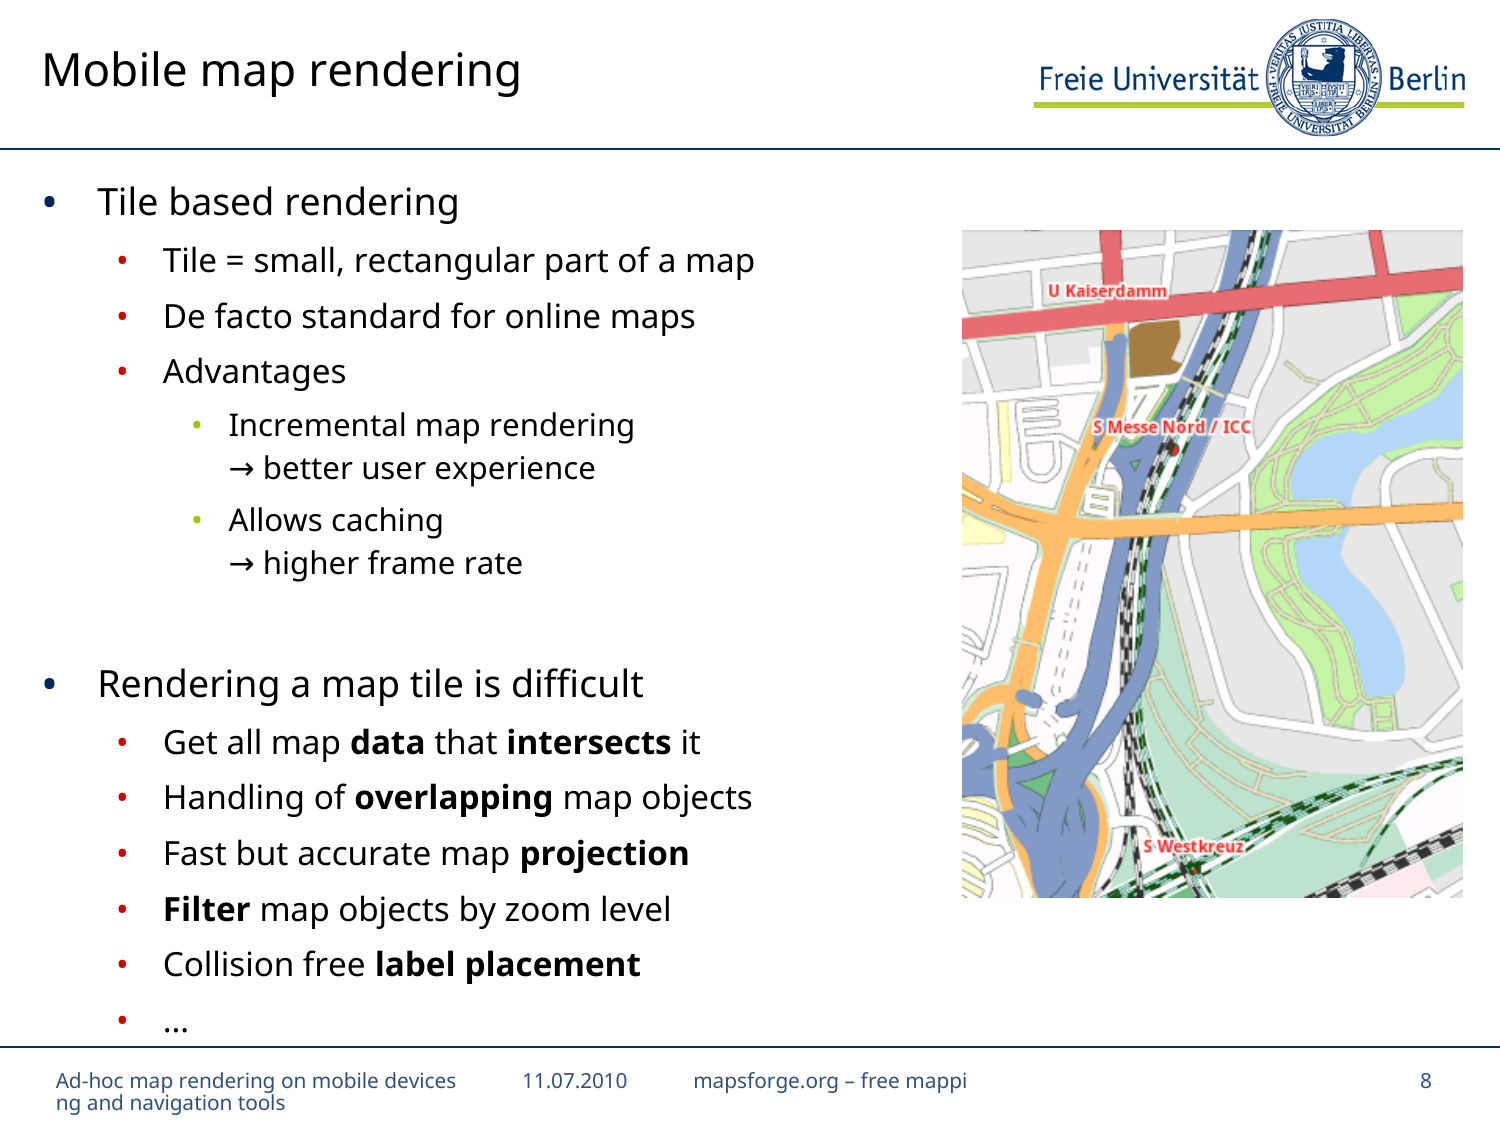

# Mobile map rendering
Tile based rendering
Tile = small, rectangular part of a map
De facto standard for online maps
Advantages
Incremental map rendering
→ better user experience
Allows caching
→ higher frame rate
Rendering a map tile is difficult
Get all map data that intersects it
Handling of overlapping map objects
Fast but accurate map projection
Filter map objects by zoom level
Collision free label placement
…
Ad-hoc map rendering on mobile devices 11.07.2010 mapsforge.org – free mapping and navigation tools
8